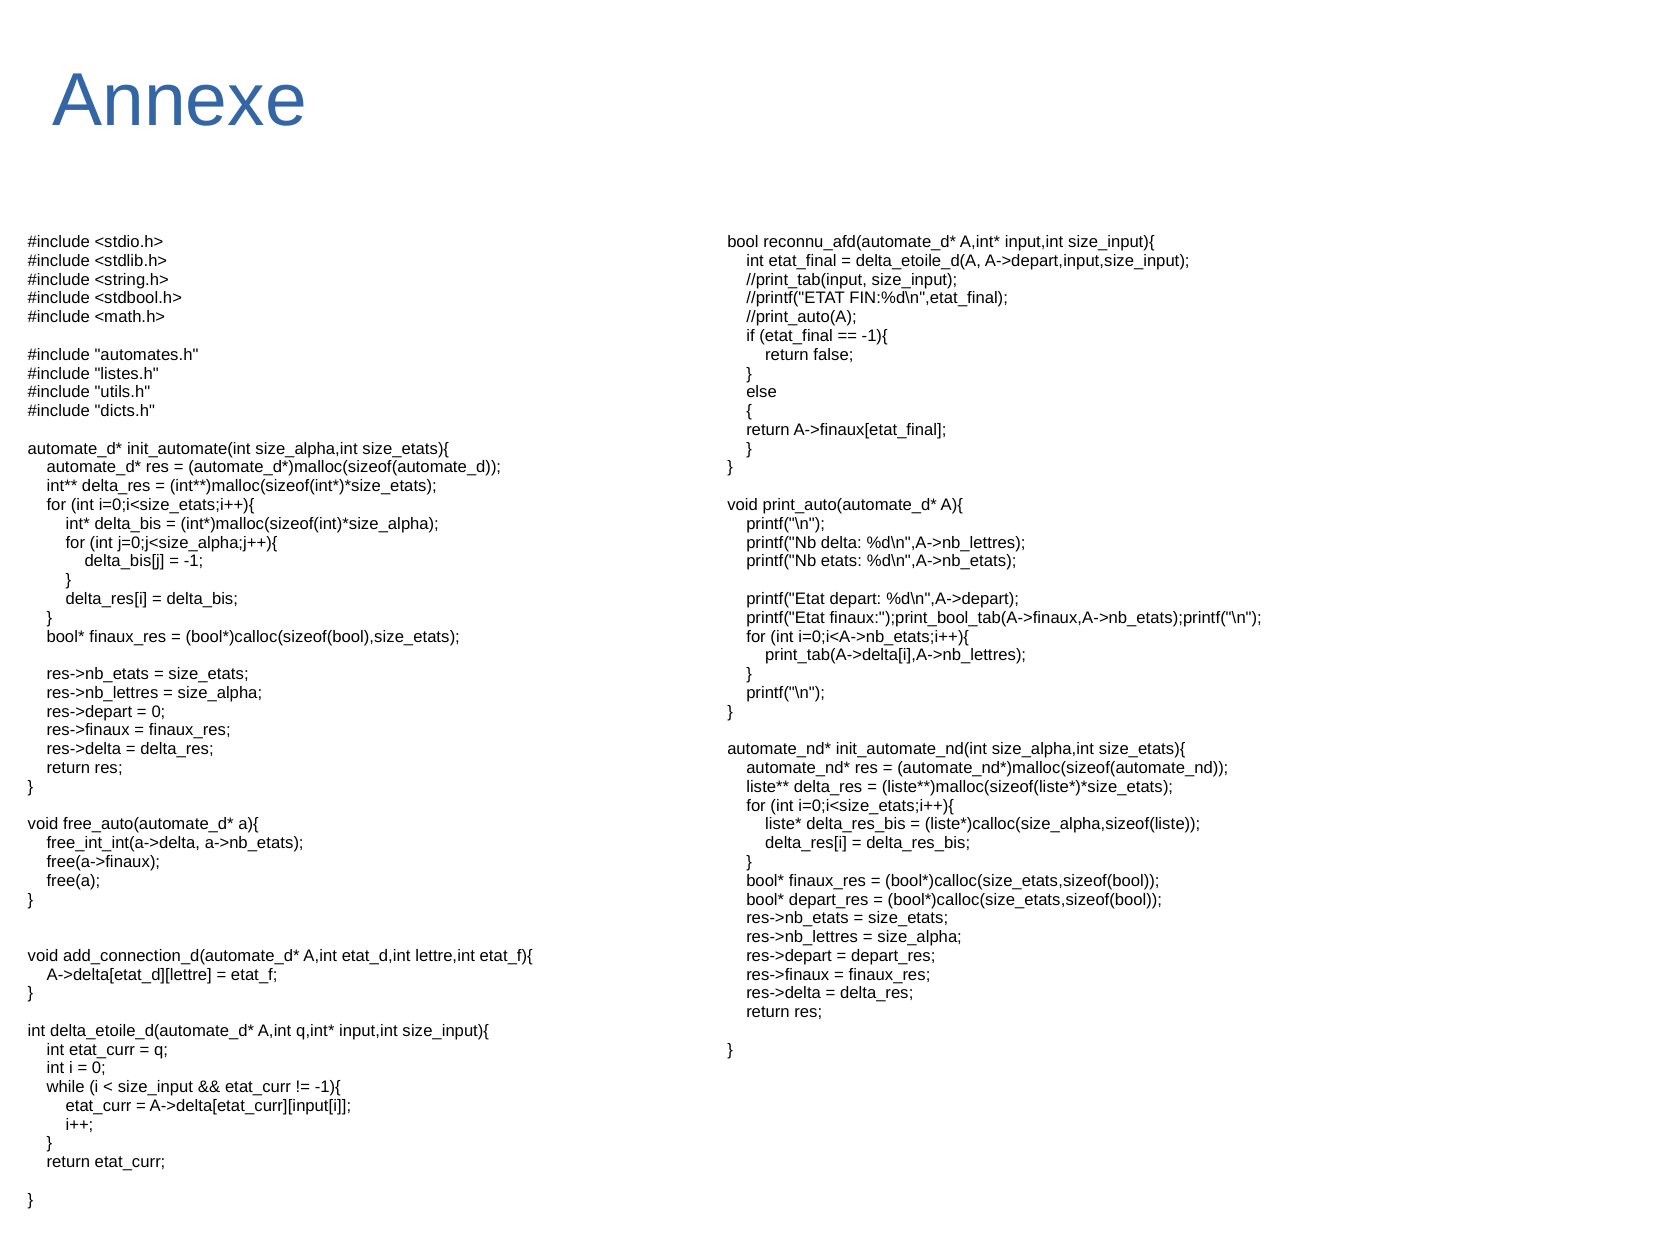

Annexe
#include <stdio.h>
#include <stdlib.h>
#include <string.h>
#include <stdbool.h>
#include <math.h>
#include "automates.h"
#include "listes.h"
#include "utils.h"
#include "dicts.h"
automate_d* init_automate(int size_alpha,int size_etats){
 automate_d* res = (automate_d*)malloc(sizeof(automate_d));
 int** delta_res = (int**)malloc(sizeof(int*)*size_etats);
 for (int i=0;i<size_etats;i++){
 int* delta_bis = (int*)malloc(sizeof(int)*size_alpha);
 for (int j=0;j<size_alpha;j++){
 delta_bis[j] = -1;
 }
 delta_res[i] = delta_bis;
 }
 bool* finaux_res = (bool*)calloc(sizeof(bool),size_etats);
 res->nb_etats = size_etats;
 res->nb_lettres = size_alpha;
 res->depart = 0;
 res->finaux = finaux_res;
 res->delta = delta_res;
 return res;
}
void free_auto(automate_d* a){
 free_int_int(a->delta, a->nb_etats);
 free(a->finaux);
 free(a);
}
void add_connection_d(automate_d* A,int etat_d,int lettre,int etat_f){
 A->delta[etat_d][lettre] = etat_f;
}
int delta_etoile_d(automate_d* A,int q,int* input,int size_input){
 int etat_curr = q;
 int i = 0;
 while (i < size_input && etat_curr != -1){
 etat_curr = A->delta[etat_curr][input[i]];
 i++;
 }
 return etat_curr;
}
bool reconnu_afd(automate_d* A,int* input,int size_input){
 int etat_final = delta_etoile_d(A, A->depart,input,size_input);
 //print_tab(input, size_input);
 //printf("ETAT FIN:%d\n",etat_final);
 //print_auto(A);
 if (etat_final == -1){
 return false;
 }
 else
 {
 return A->finaux[etat_final];
 }
}
void print_auto(automate_d* A){
 printf("\n");
 printf("Nb delta: %d\n",A->nb_lettres);
 printf("Nb etats: %d\n",A->nb_etats);
 printf("Etat depart: %d\n",A->depart);
 printf("Etat finaux:");print_bool_tab(A->finaux,A->nb_etats);printf("\n");
 for (int i=0;i<A->nb_etats;i++){
 print_tab(A->delta[i],A->nb_lettres);
 }
 printf("\n");
}
automate_nd* init_automate_nd(int size_alpha,int size_etats){
 automate_nd* res = (automate_nd*)malloc(sizeof(automate_nd));
 liste** delta_res = (liste**)malloc(sizeof(liste*)*size_etats);
 for (int i=0;i<size_etats;i++){
 liste* delta_res_bis = (liste*)calloc(size_alpha,sizeof(liste));
 delta_res[i] = delta_res_bis;
 }
 bool* finaux_res = (bool*)calloc(size_etats,sizeof(bool));
 bool* depart_res = (bool*)calloc(size_etats,sizeof(bool));
 res->nb_etats = size_etats;
 res->nb_lettres = size_alpha;
 res->depart = depart_res;
 res->finaux = finaux_res;
 res->delta = delta_res;
 return res;
}